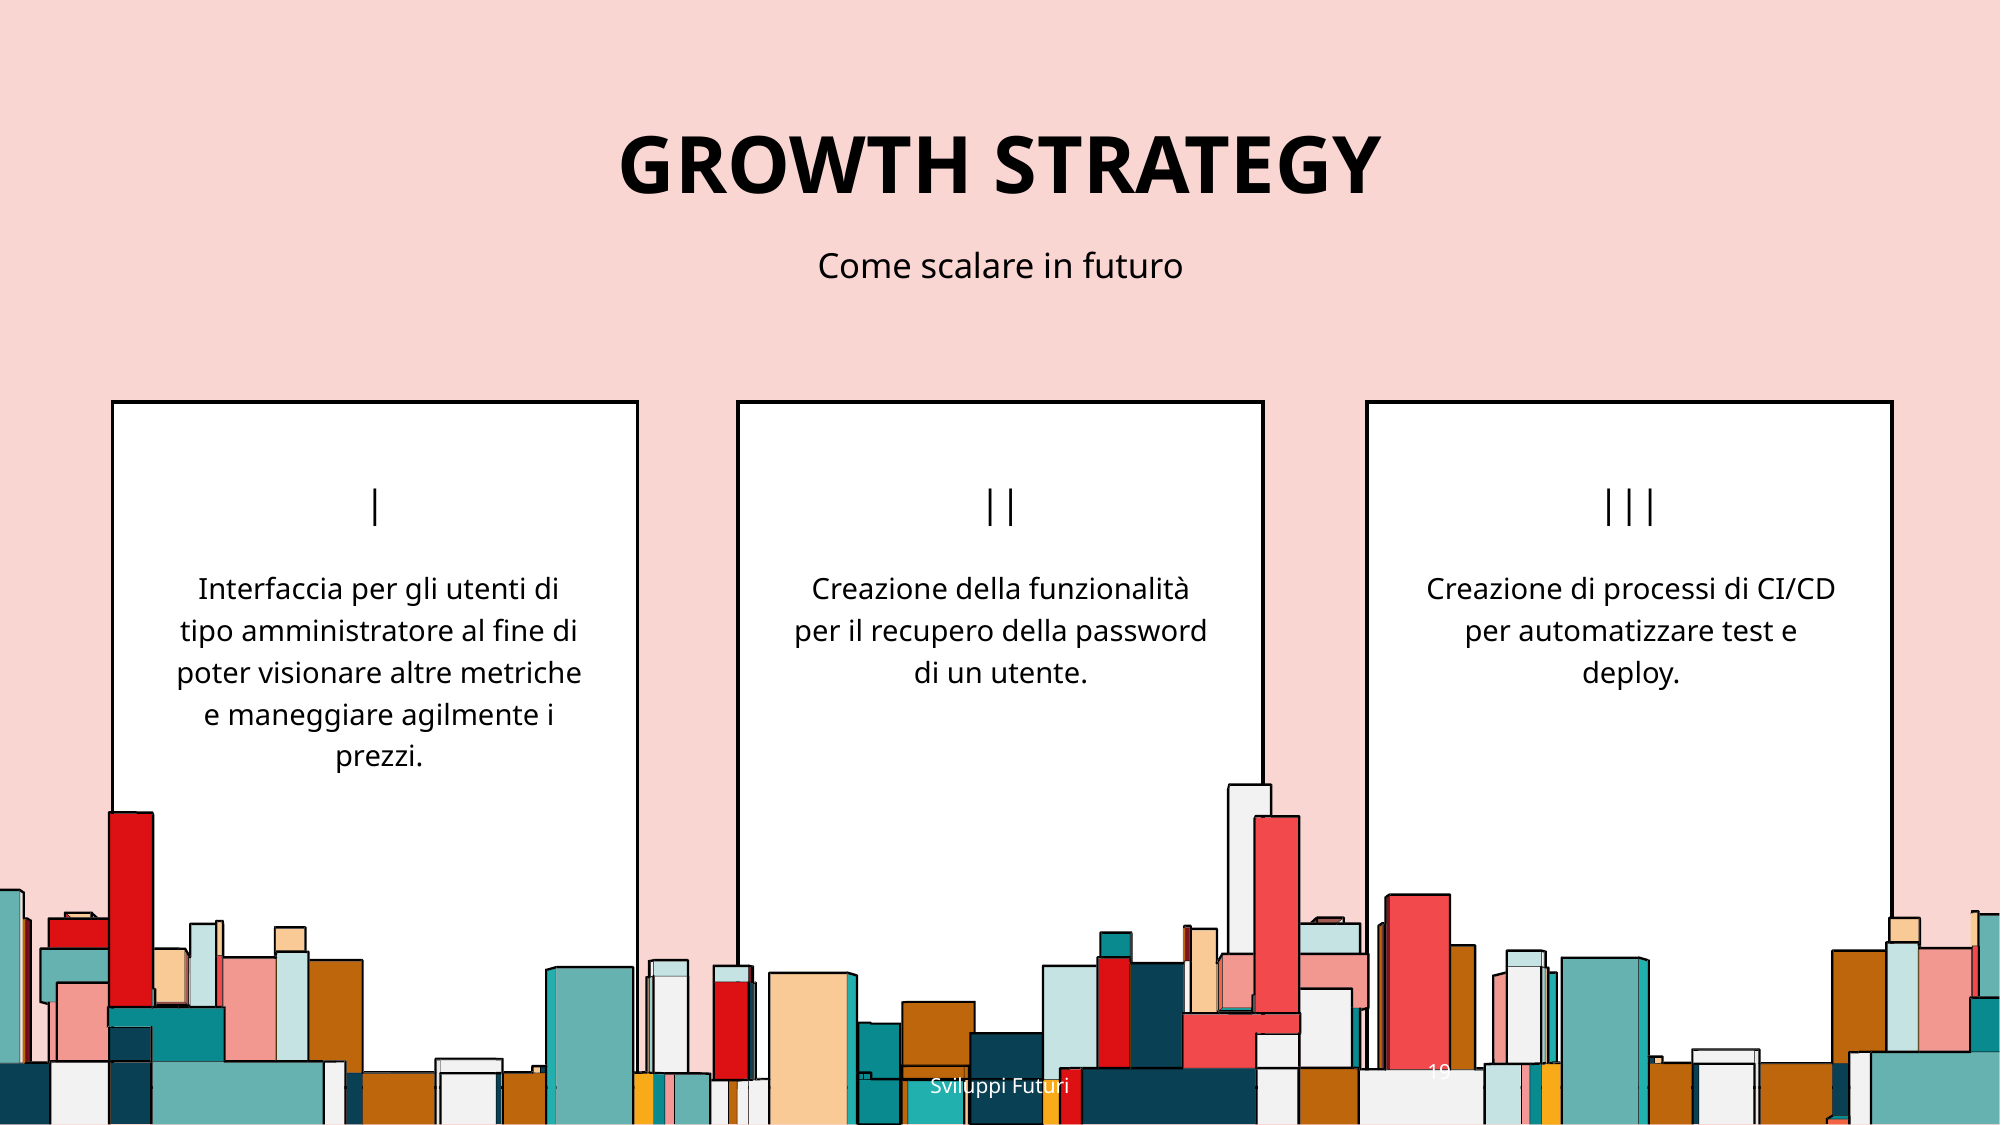

# GROWTH STRATEGY
Come scalare in futuro
|
||
|||
Interfaccia per gli utenti di tipo amministratore al fine di poter visionare altre metriche e maneggiare agilmente i prezzi.
Creazione della funzionalità per il recupero della password di un utente.
Creazione di processi di CI/CD per automatizzare test e deploy.
Sviluppi Futuri